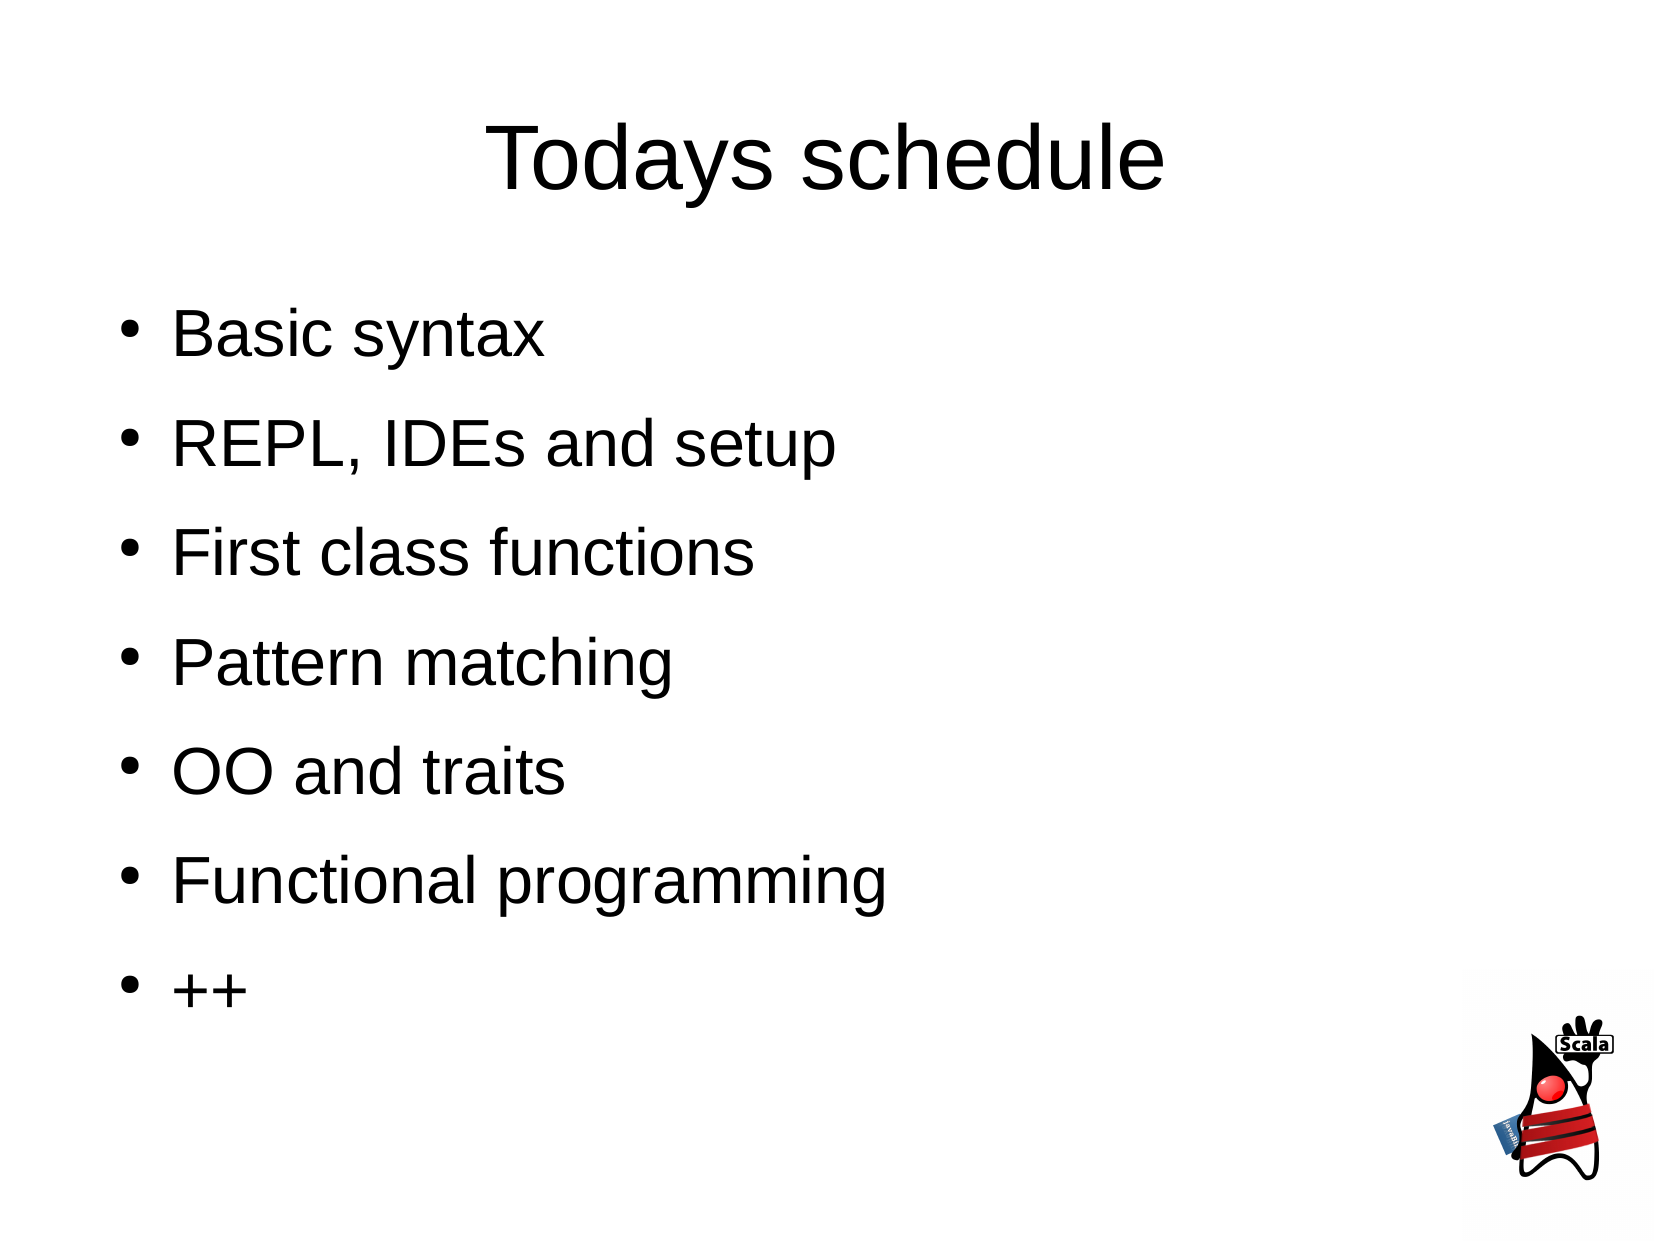

# Todays schedule
Basic syntax
REPL, IDEs and setup
First class functions
Pattern matching
OO and traits
Functional programming
++